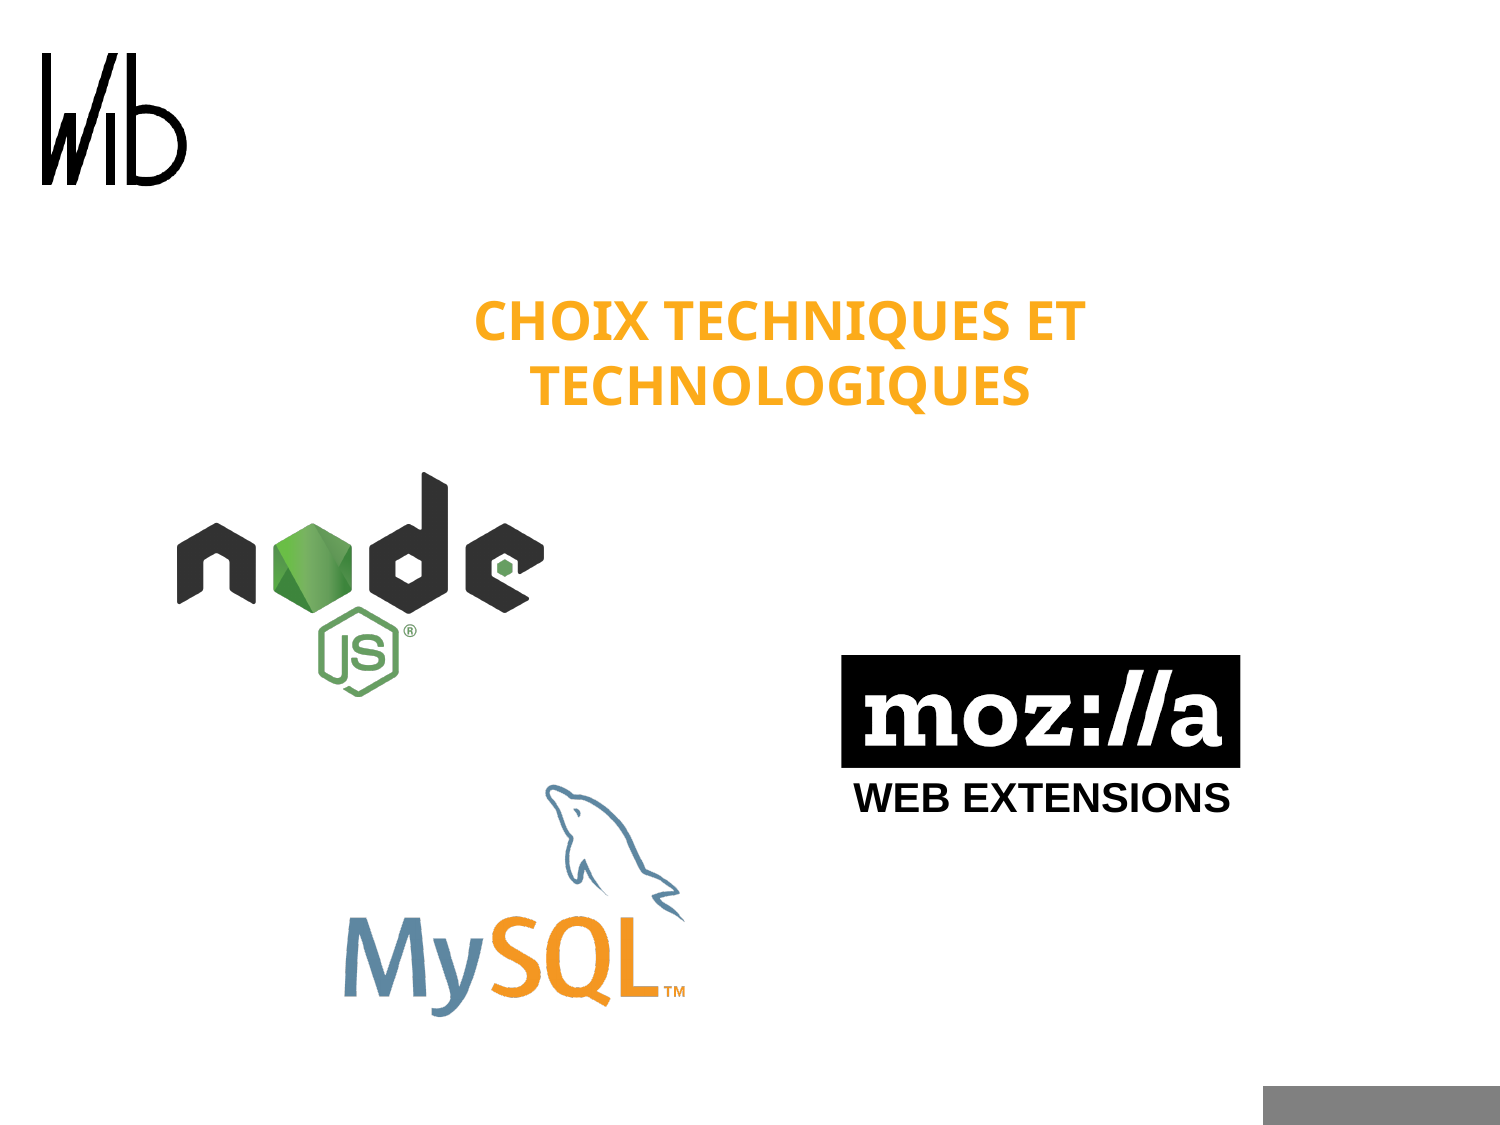

# CHOIX TECHNIQUES ET TECHNOLOGIQUES
WEB EXTENSIONS